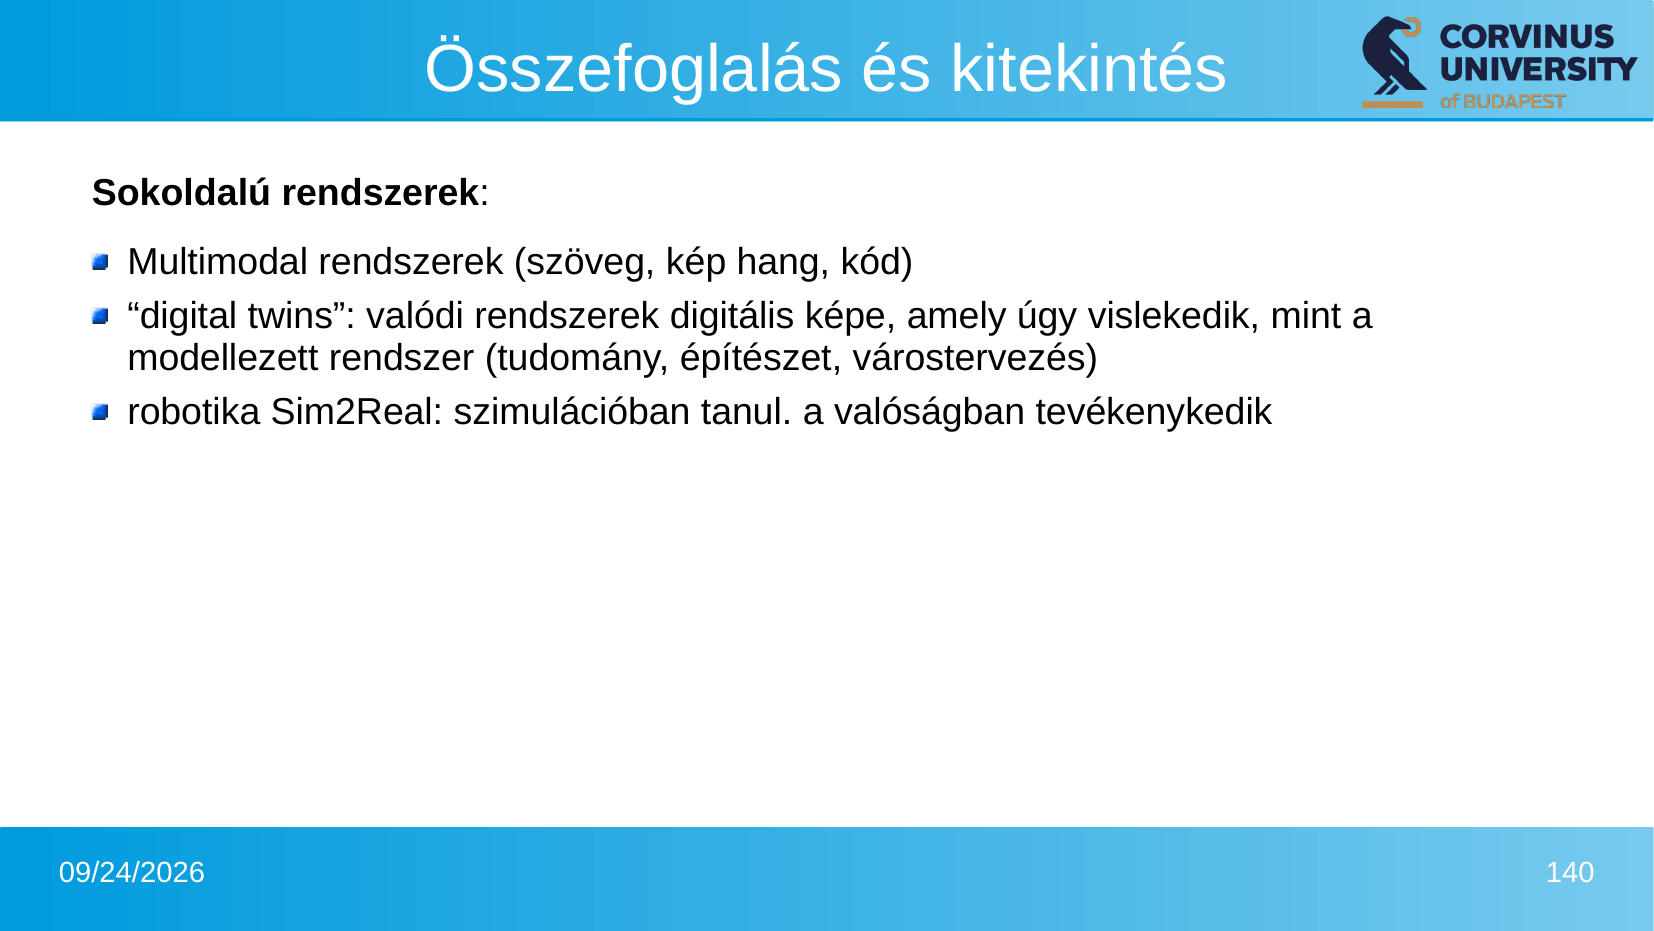

# Összefoglalás és kitekintés
Sokoldalú rendszerek:
Multimodal rendszerek (szöveg, kép hang, kód)
“digital twins”: valódi rendszerek digitális képe, amely úgy vislekedik, mint a modellezett rendszer (tudomány, építészet, várostervezés)
robotika Sim2Real: szimulációban tanul. a valóságban tevékenykedik
140